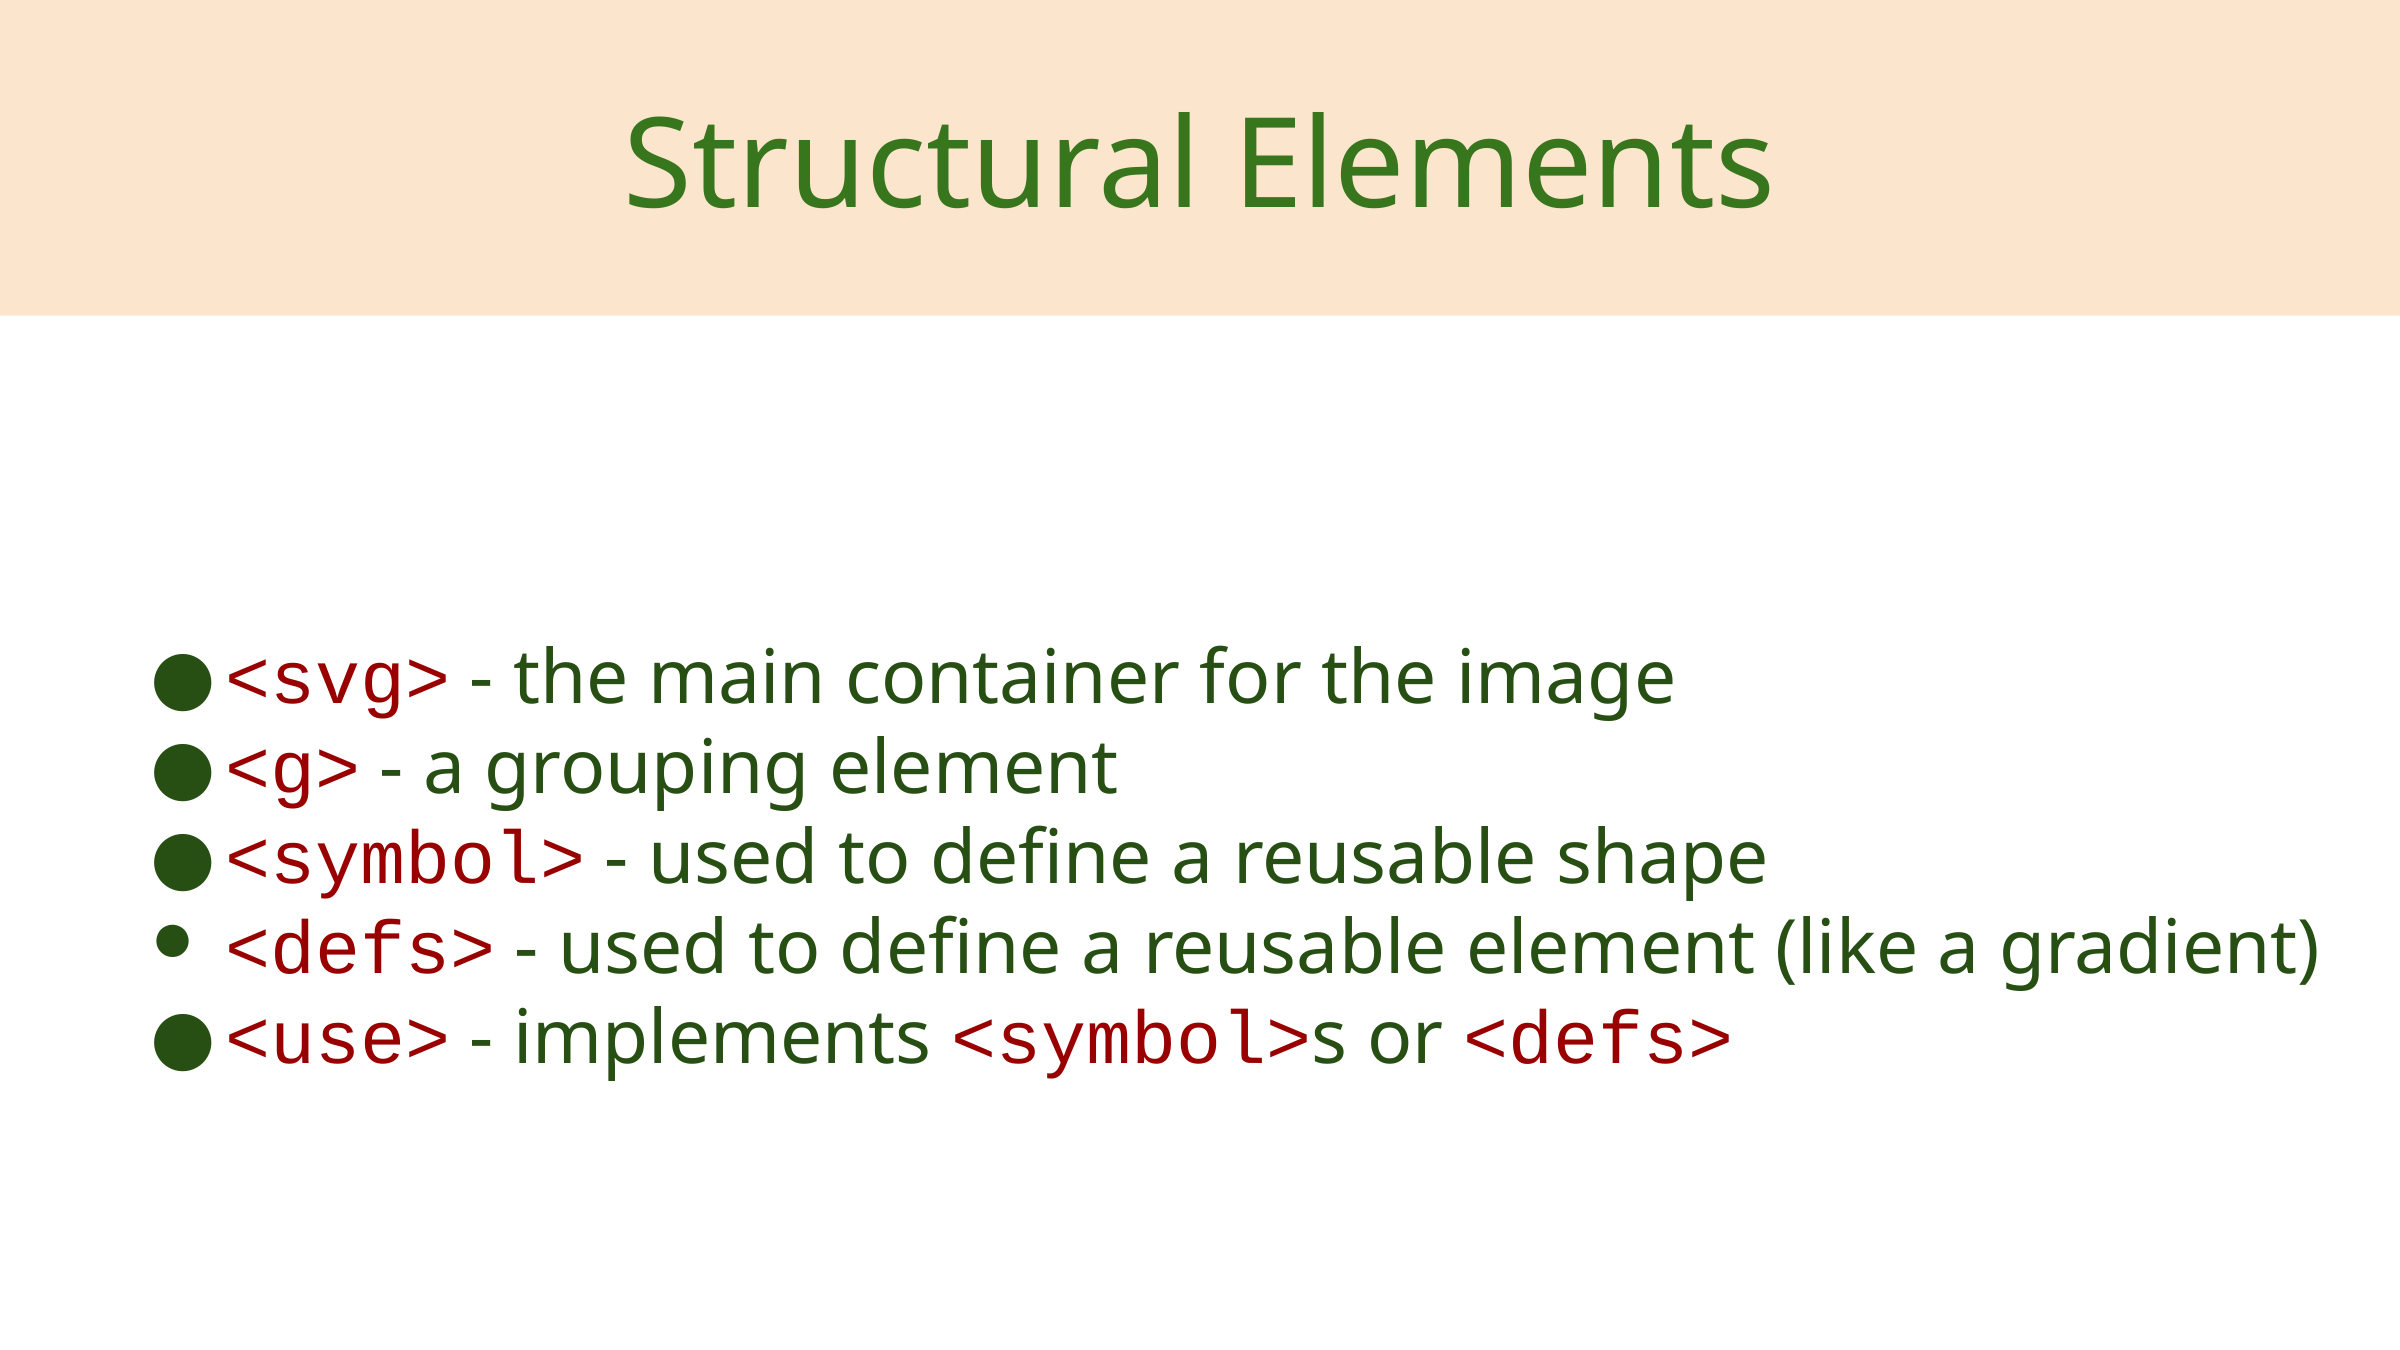

Structural Elements
<svg> - the main container for the image
<g> - a grouping element
<symbol> - used to define a reusable shape
<defs> - used to define a reusable element (like a gradient)
<use> - implements <symbol>s or <defs>